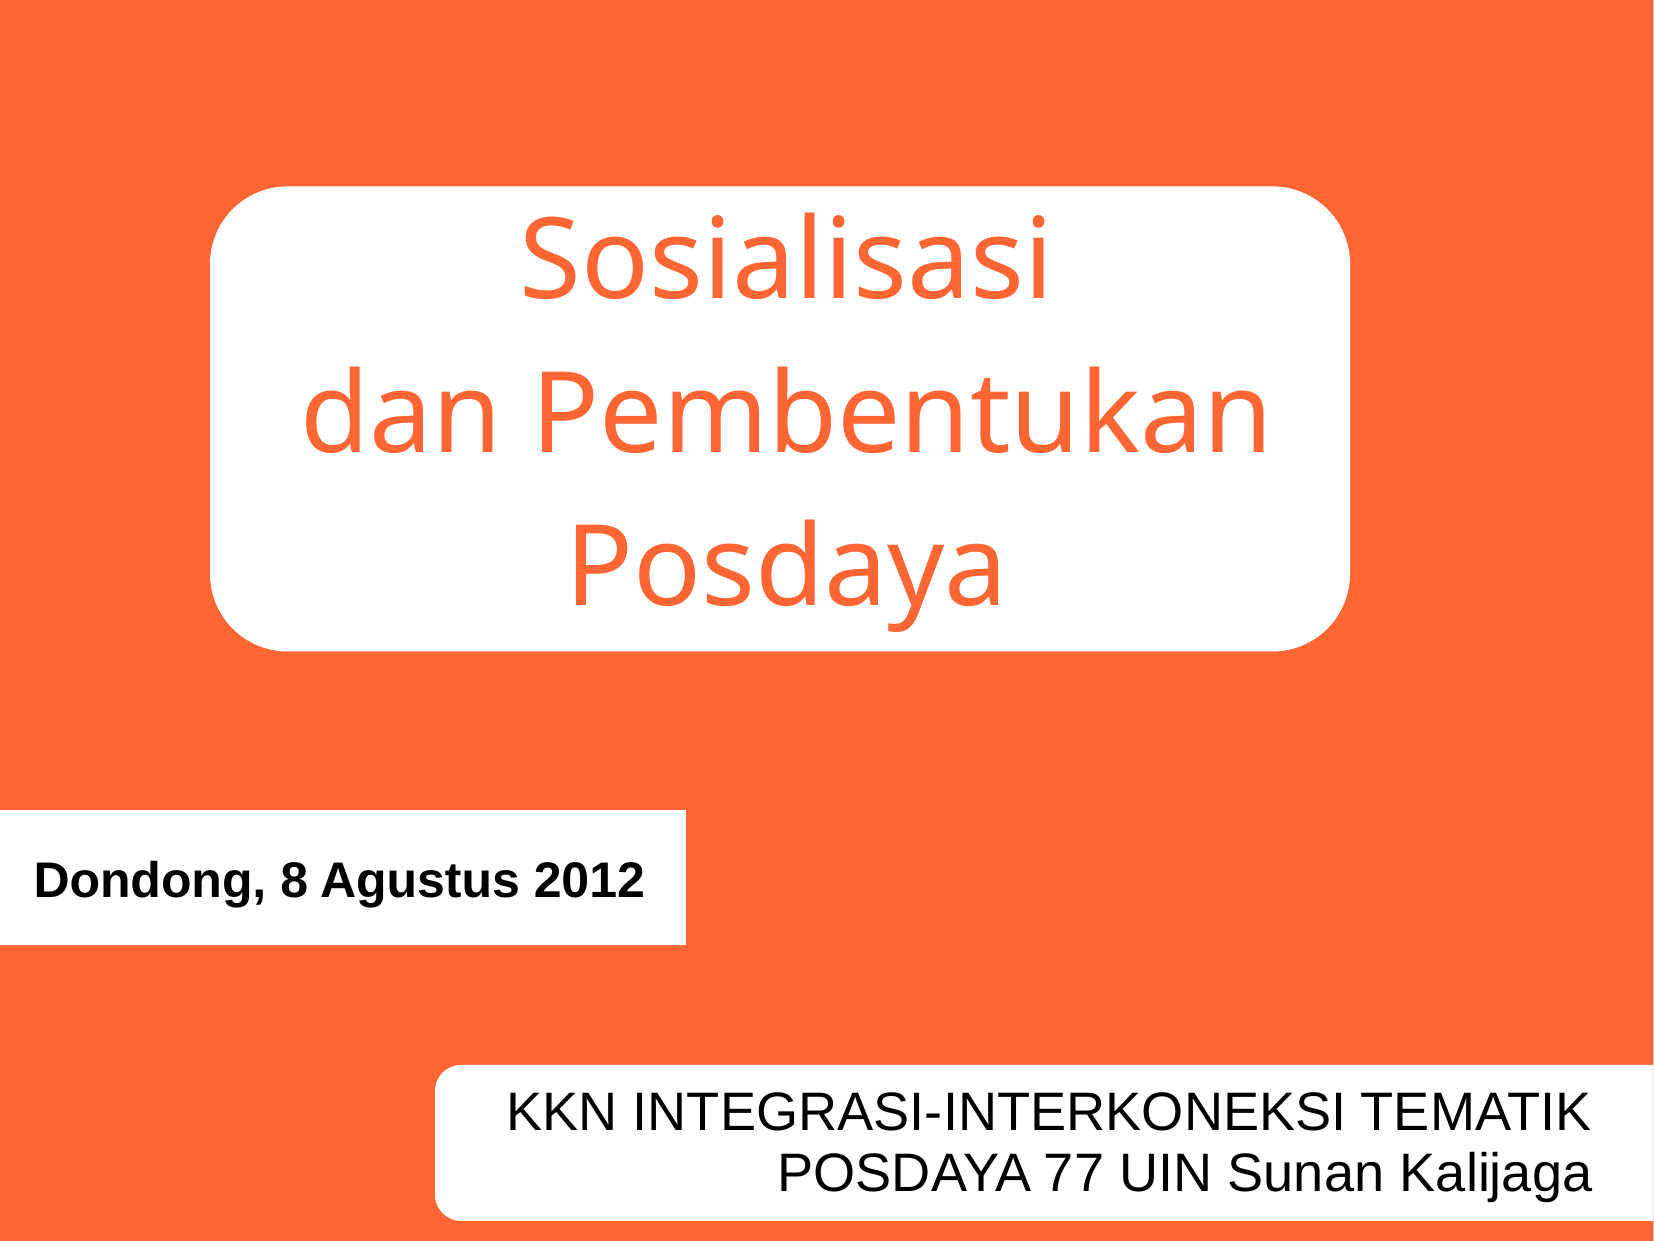

Sosialisasi
dan Pembentukan
Posdaya
# Dondong, 8 Agustus 2012
KKN INTEGRASI-INTERKONEKSI TEMATIK
POSDAYA 77 UIN Sunan Kalijaga